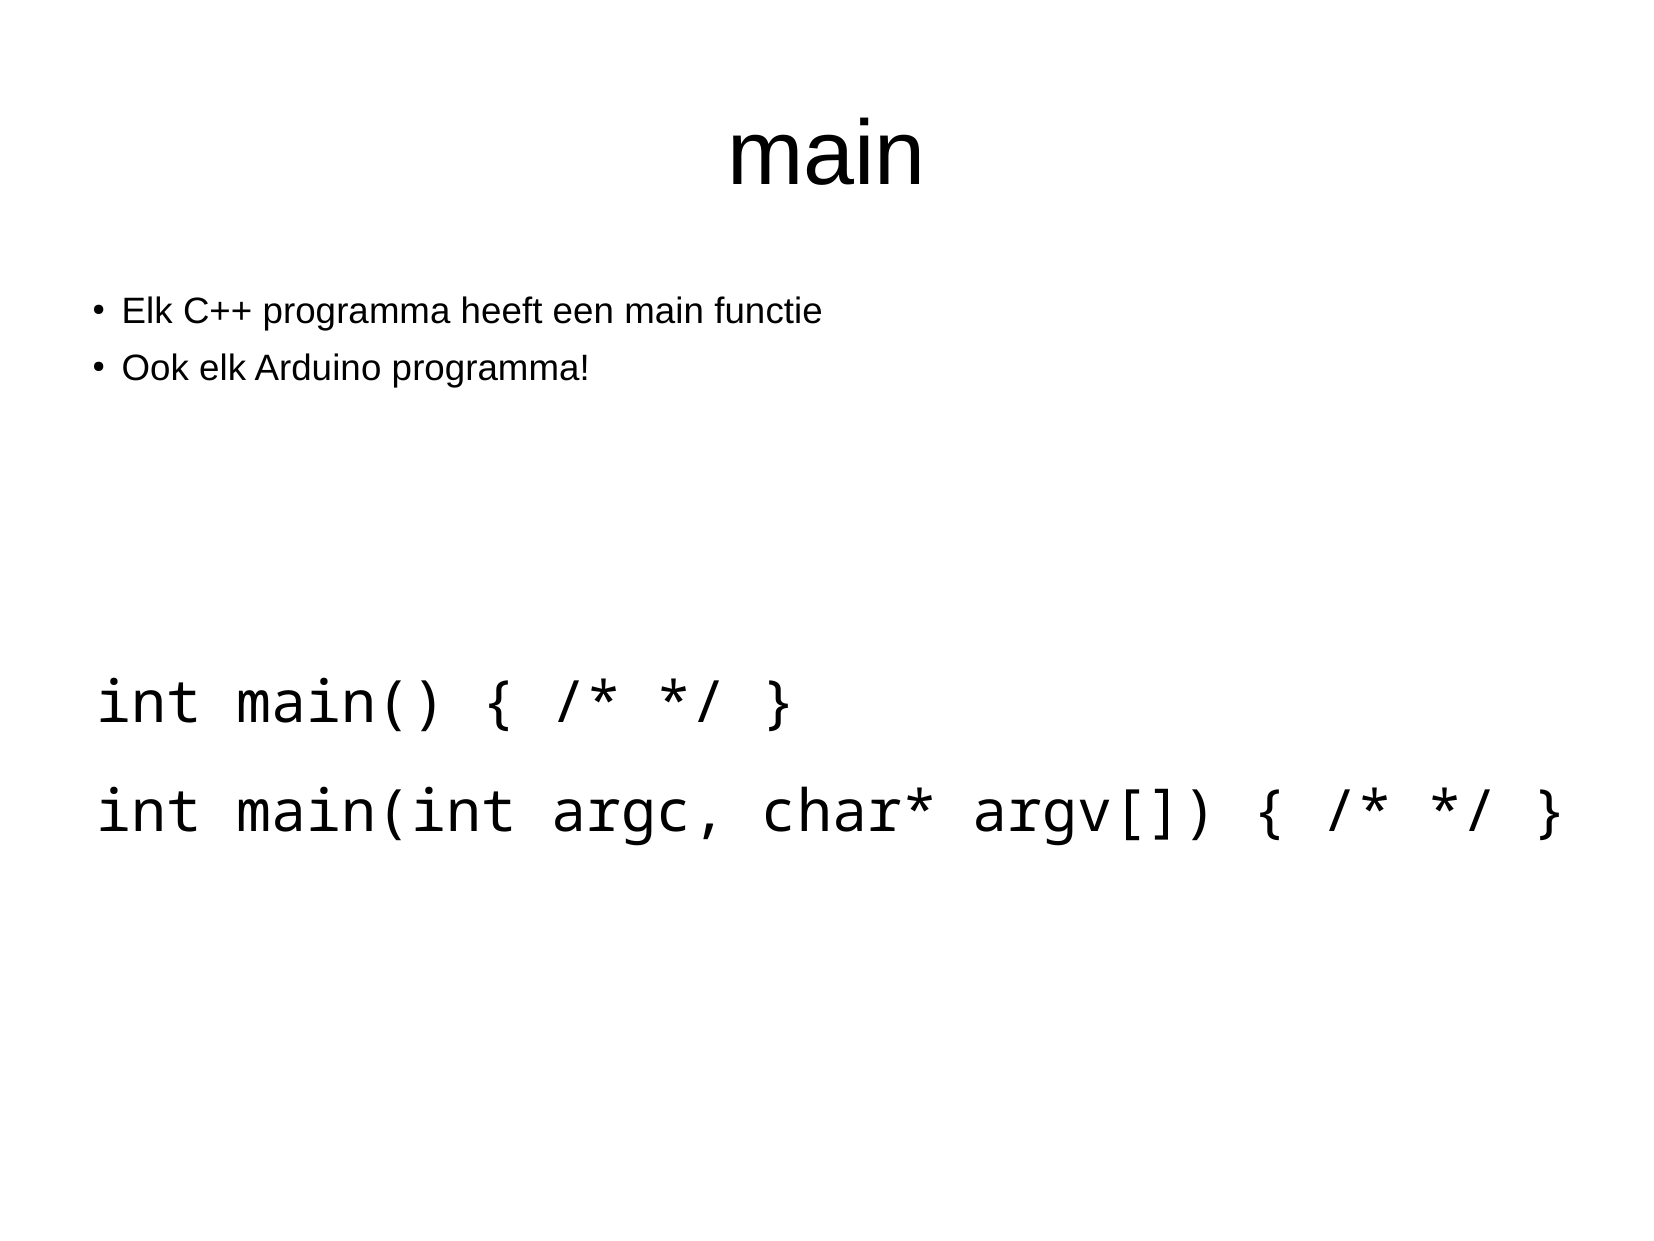

# main
Elk C++ programma heeft een main functie
Ook elk Arduino programma!
int main() { /* */ }
int main(int argc, char* argv[]) { /* */ }